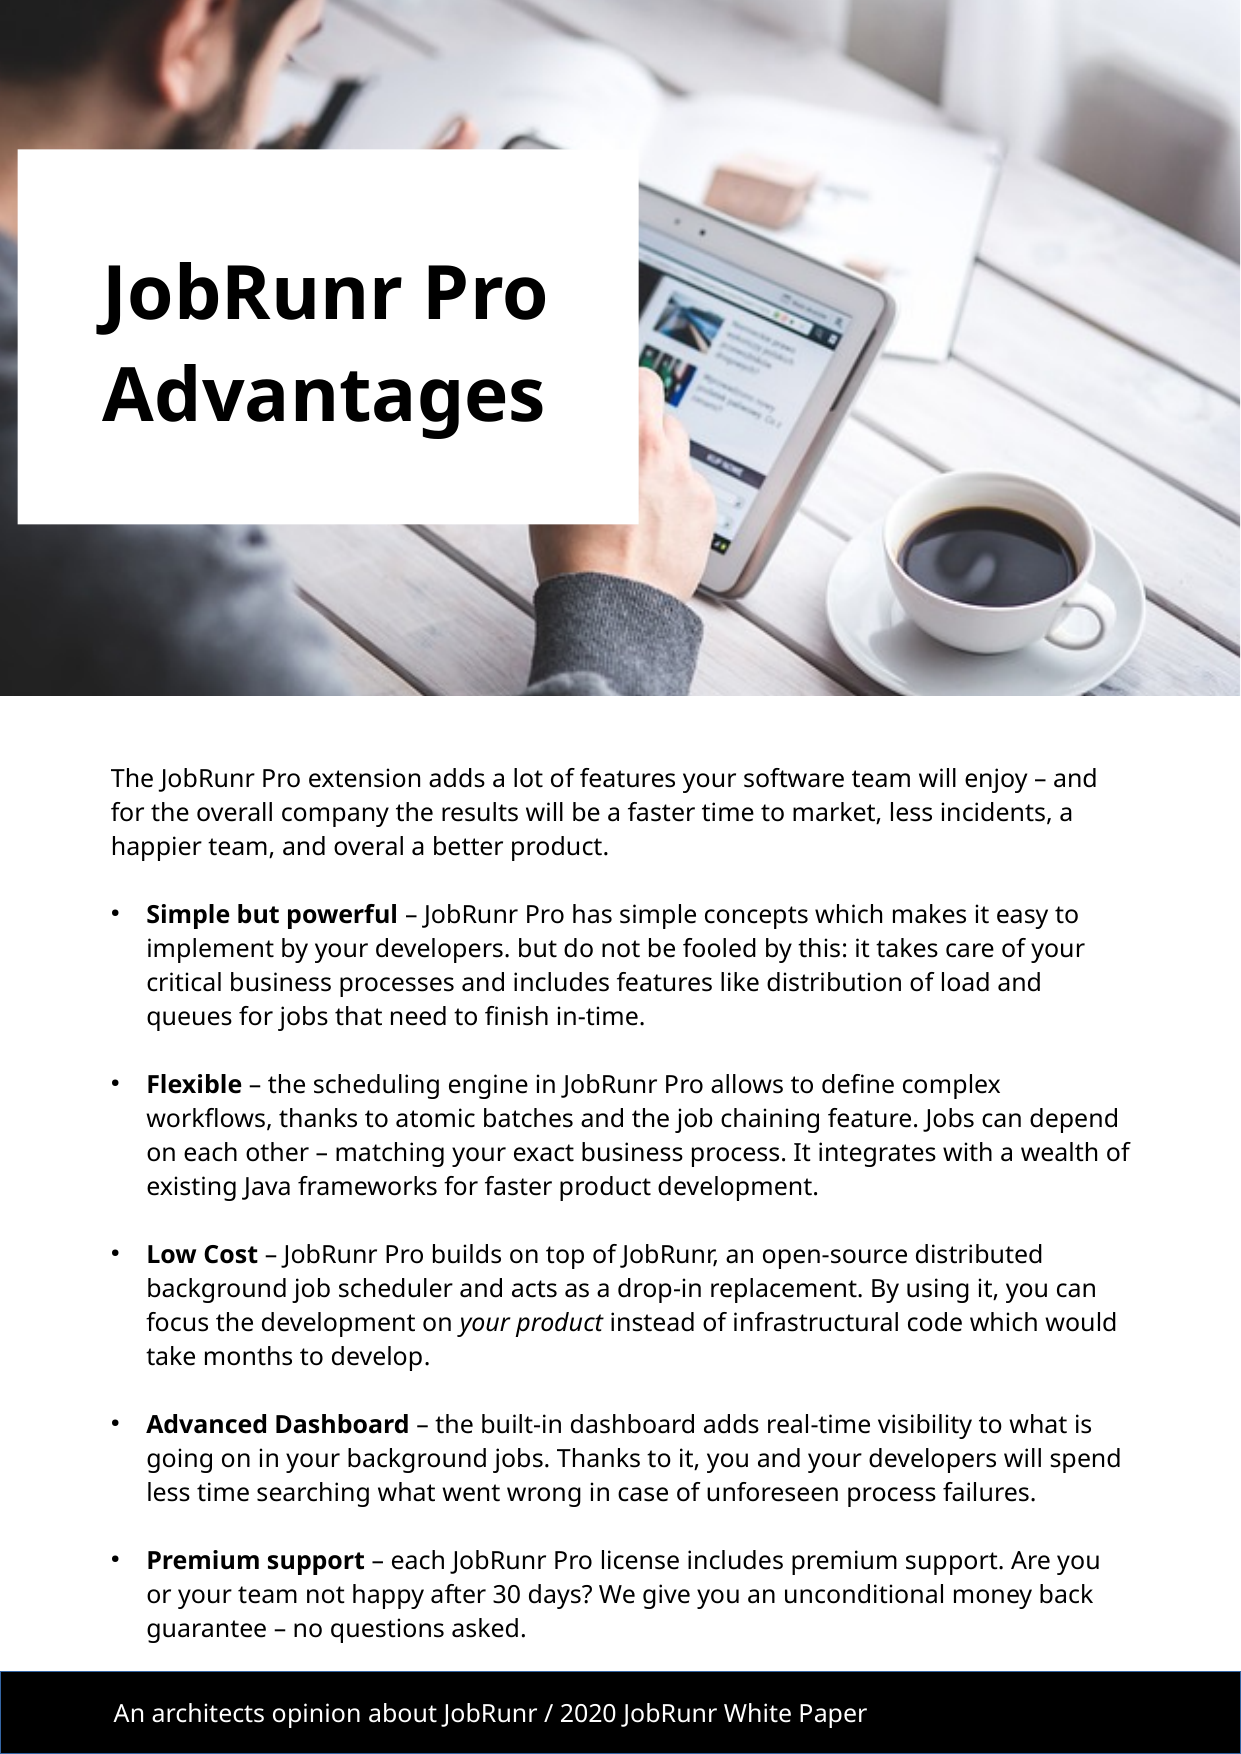

JobRunr Pro
Advantages
The JobRunr Pro extension adds a lot of features your software team will enjoy – and for the overall company the results will be a faster time to market, less incidents, a happier team, and overal a better product.
Simple but powerful – JobRunr Pro has simple concepts which makes it easy to implement by your developers. but do not be fooled by this: it takes care of your critical business processes and includes features like distribution of load and queues for jobs that need to finish in-time.
Flexible – the scheduling engine in JobRunr Pro allows to define complex workflows, thanks to atomic batches and the job chaining feature. Jobs can depend on each other – matching your exact business process. It integrates with a wealth of existing Java frameworks for faster product development.
Low Cost – JobRunr Pro builds on top of JobRunr, an open-source distributed background job scheduler and acts as a drop-in replacement. By using it, you can focus the development on your product instead of infrastructural code which would take months to develop.
Advanced Dashboard – the built-in dashboard adds real-time visibility to what is going on in your background jobs. Thanks to it, you and your developers will spend less time searching what went wrong in case of unforeseen process failures.
Premium support – each JobRunr Pro license includes premium support. Are you or your team not happy after 30 days? We give you an unconditional money back guarantee – no questions asked.
An architects opinion about JobRunr / 2020 JobRunr White Paper